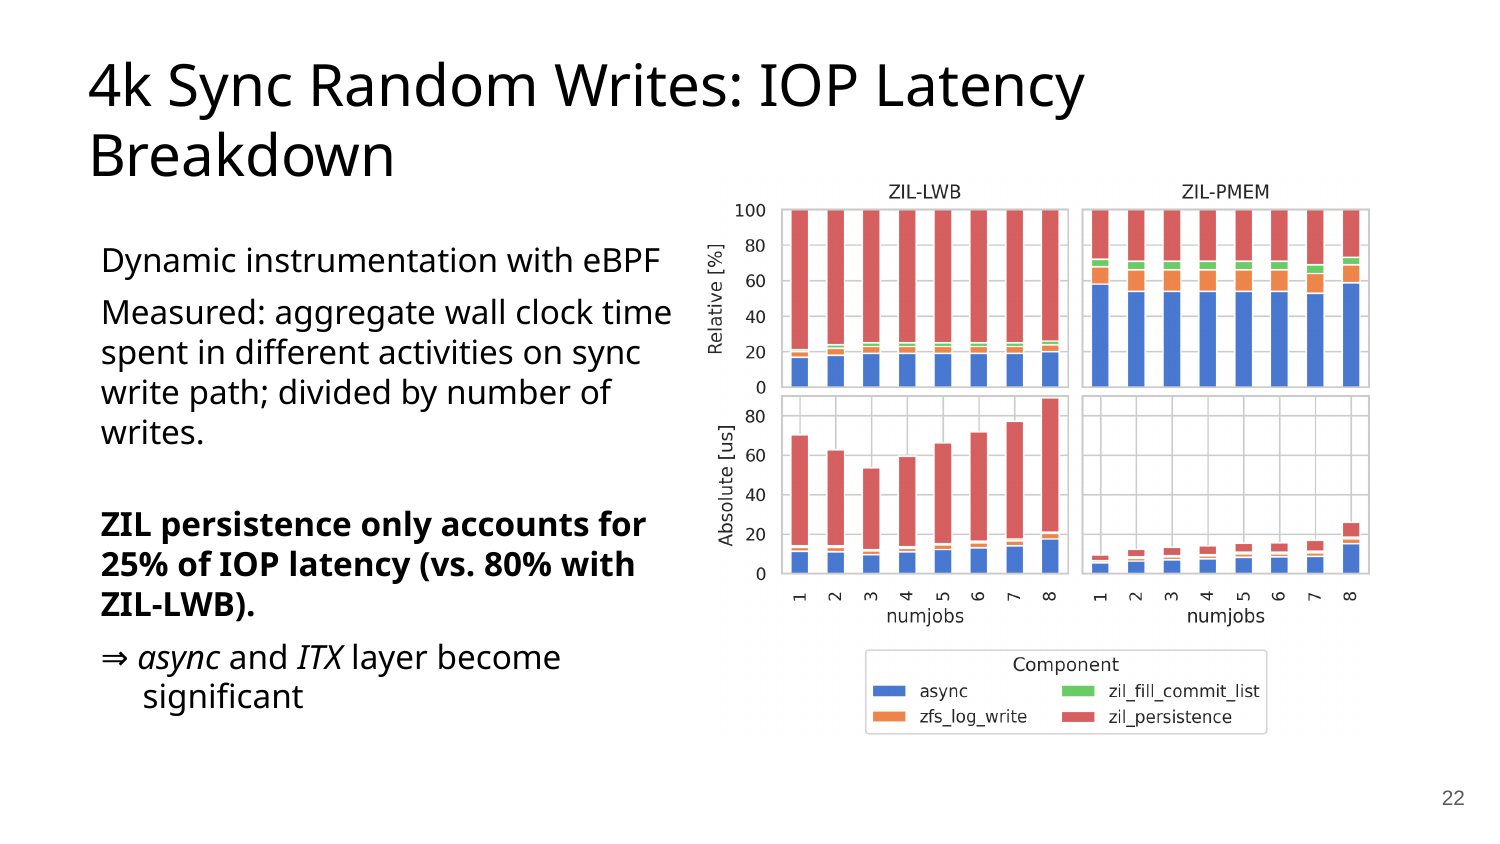

# 4k Sync Random Writes: IOP Latency Breakdown
Dynamic instrumentation with eBPF
Measured: aggregate wall clock time spent in different activities on sync write path; divided by number of writes.
ZIL persistence only accounts for 25% of IOP latency (vs. 80% with ZIL-LWB).
⇒ async and ITX layer become significant